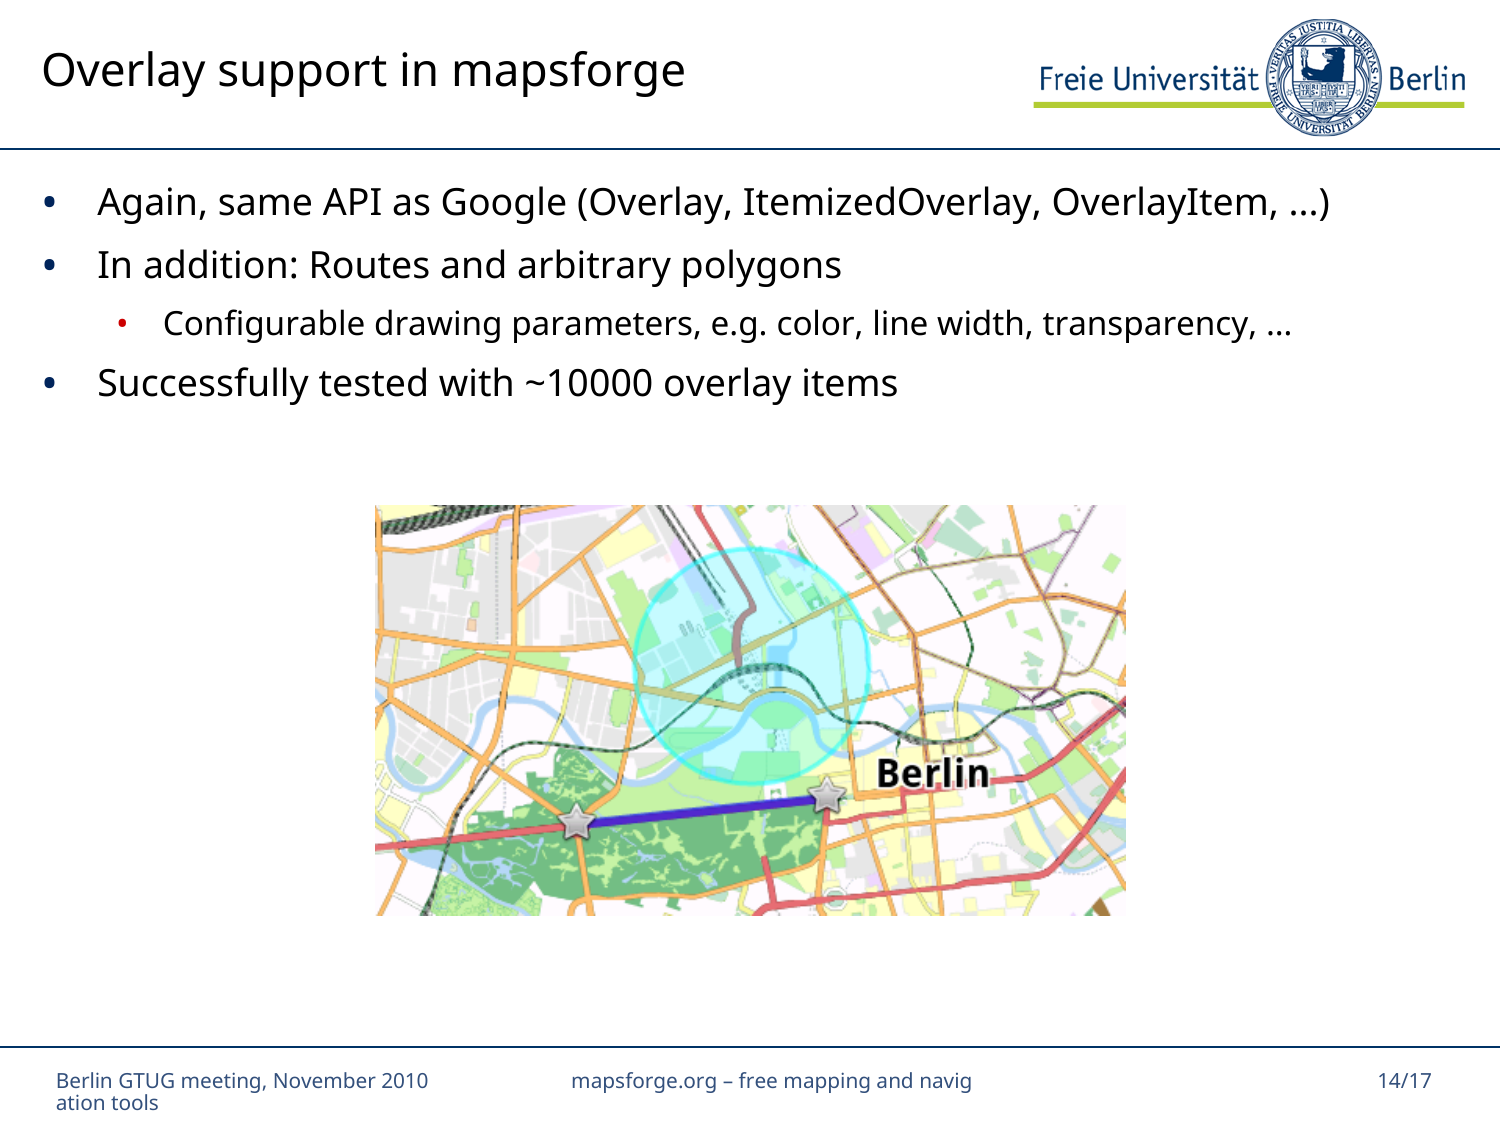

# Overlay support in mapsforge
Again, same API as Google (Overlay, ItemizedOverlay, OverlayItem, ...)
In addition: Routes and arbitrary polygons
Configurable drawing parameters, e.g. color, line width, transparency, …
Successfully tested with ~10000 overlay items
Berlin GTUG meeting, November 2010 mapsforge.org – free mapping and navigation tools
14